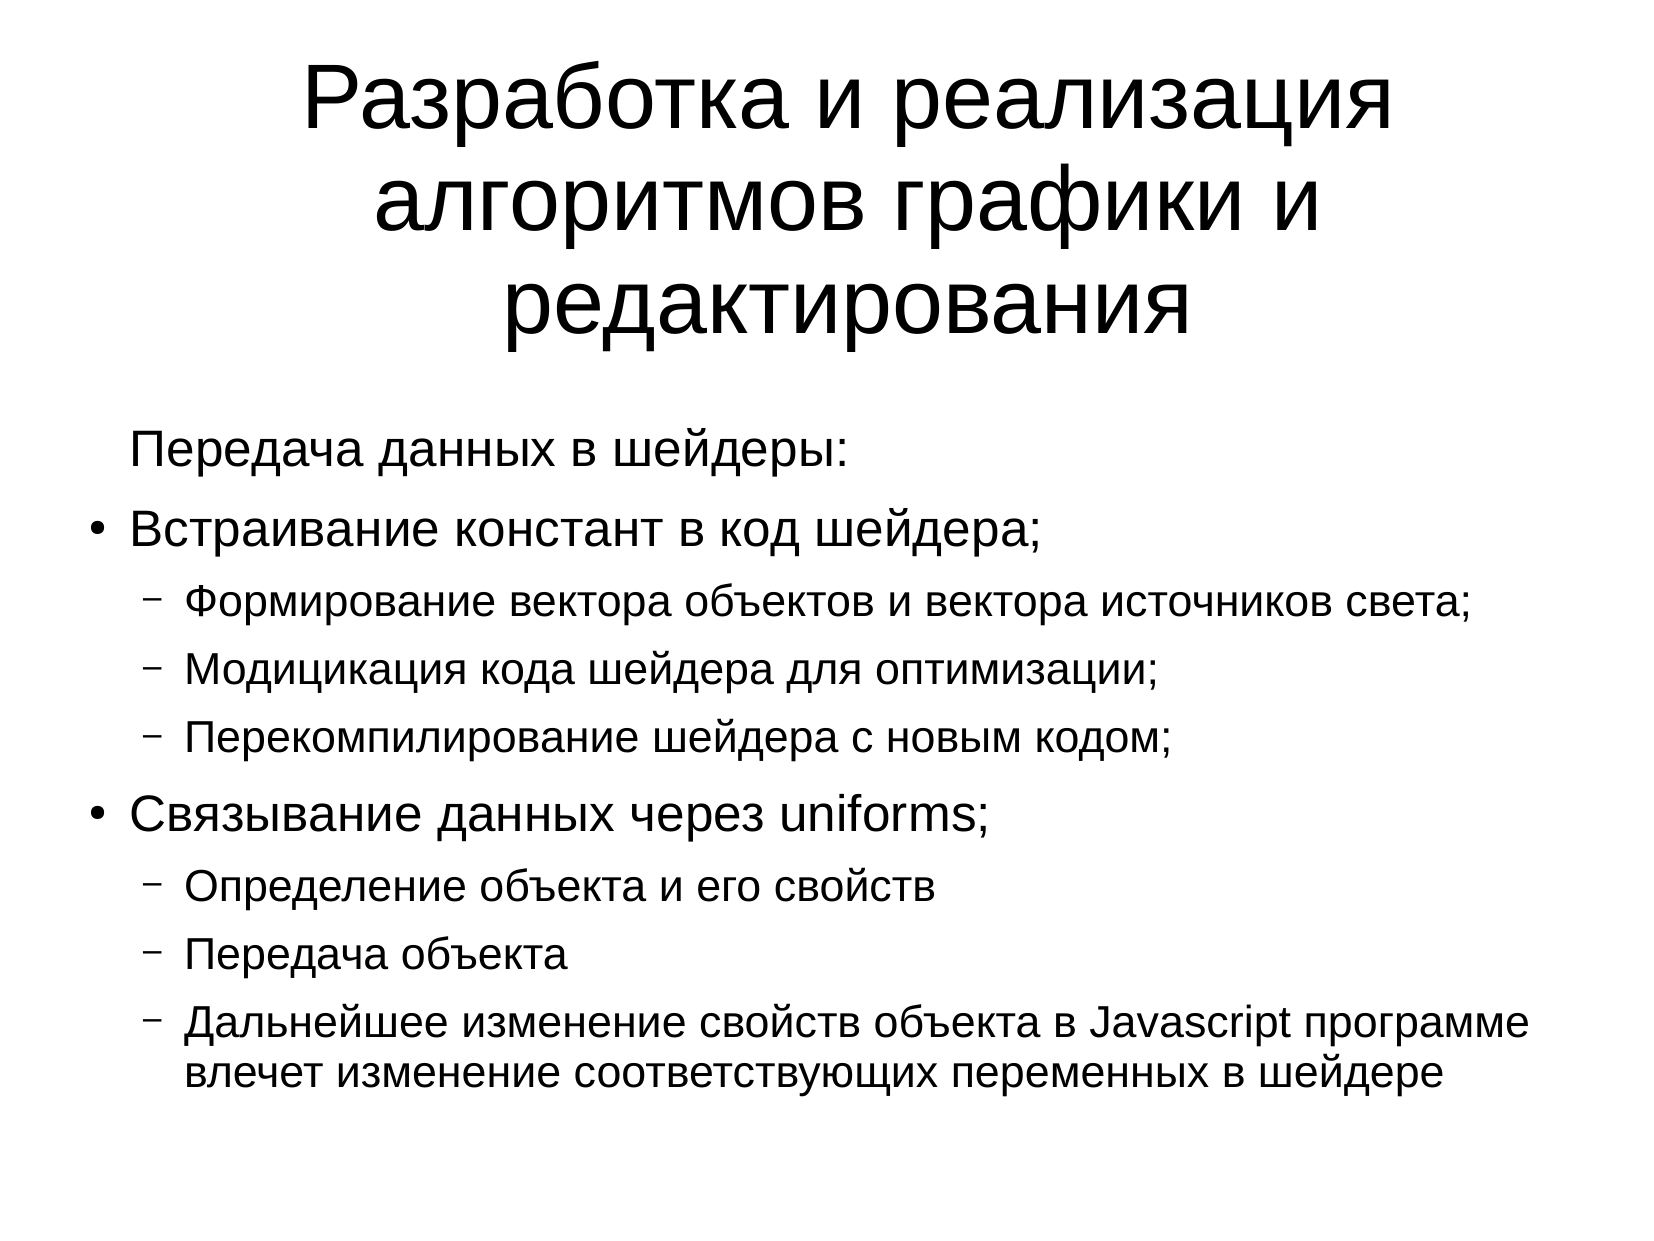

# Разработка и реализация алгоритмов графики и редактирования
Передача данных в шейдеры:
Встраивание констант в код шейдера;
Формирование вектора объектов и вектора источников света;
Модицикация кода шейдера для оптимизации;
Перекомпилирование шейдера с новым кодом;
Связывание данных через uniforms;
Определение объекта и его свойств
Передача объекта
Дальнейшее изменение свойств объекта в Javascript программе влечет изменение соответствующих переменных в шейдере